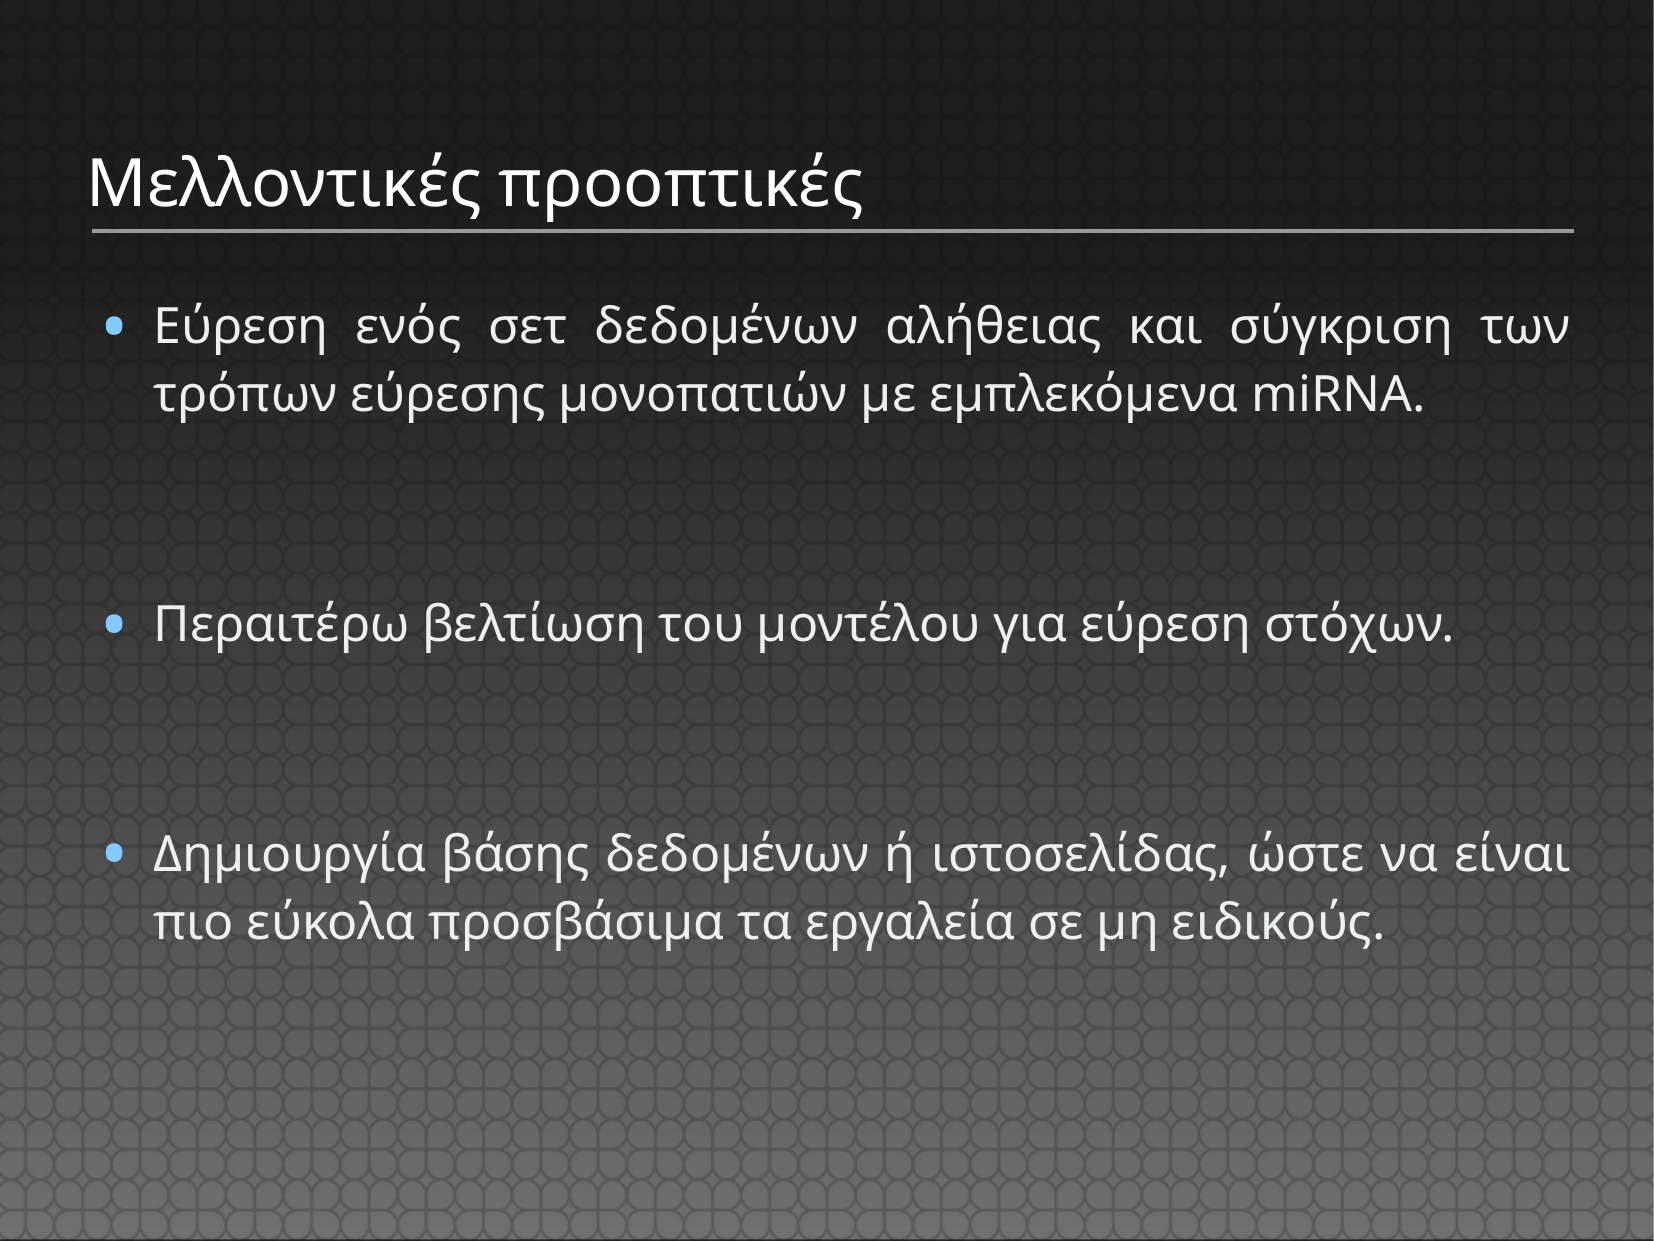

# Μελλοντικές προοπτικές
Εύρεση ενός σετ δεδομένων αλήθειας και σύγκριση των τρόπων εύρεσης μονοπατιών με εμπλεκόμενα miRNA.
Περαιτέρω βελτίωση του μοντέλου για εύρεση στόχων.
Δημιουργία βάσης δεδομένων ή ιστοσελίδας, ώστε να είναι πιο εύκολα προσβάσιμα τα εργαλεία σε μη ειδικούς.